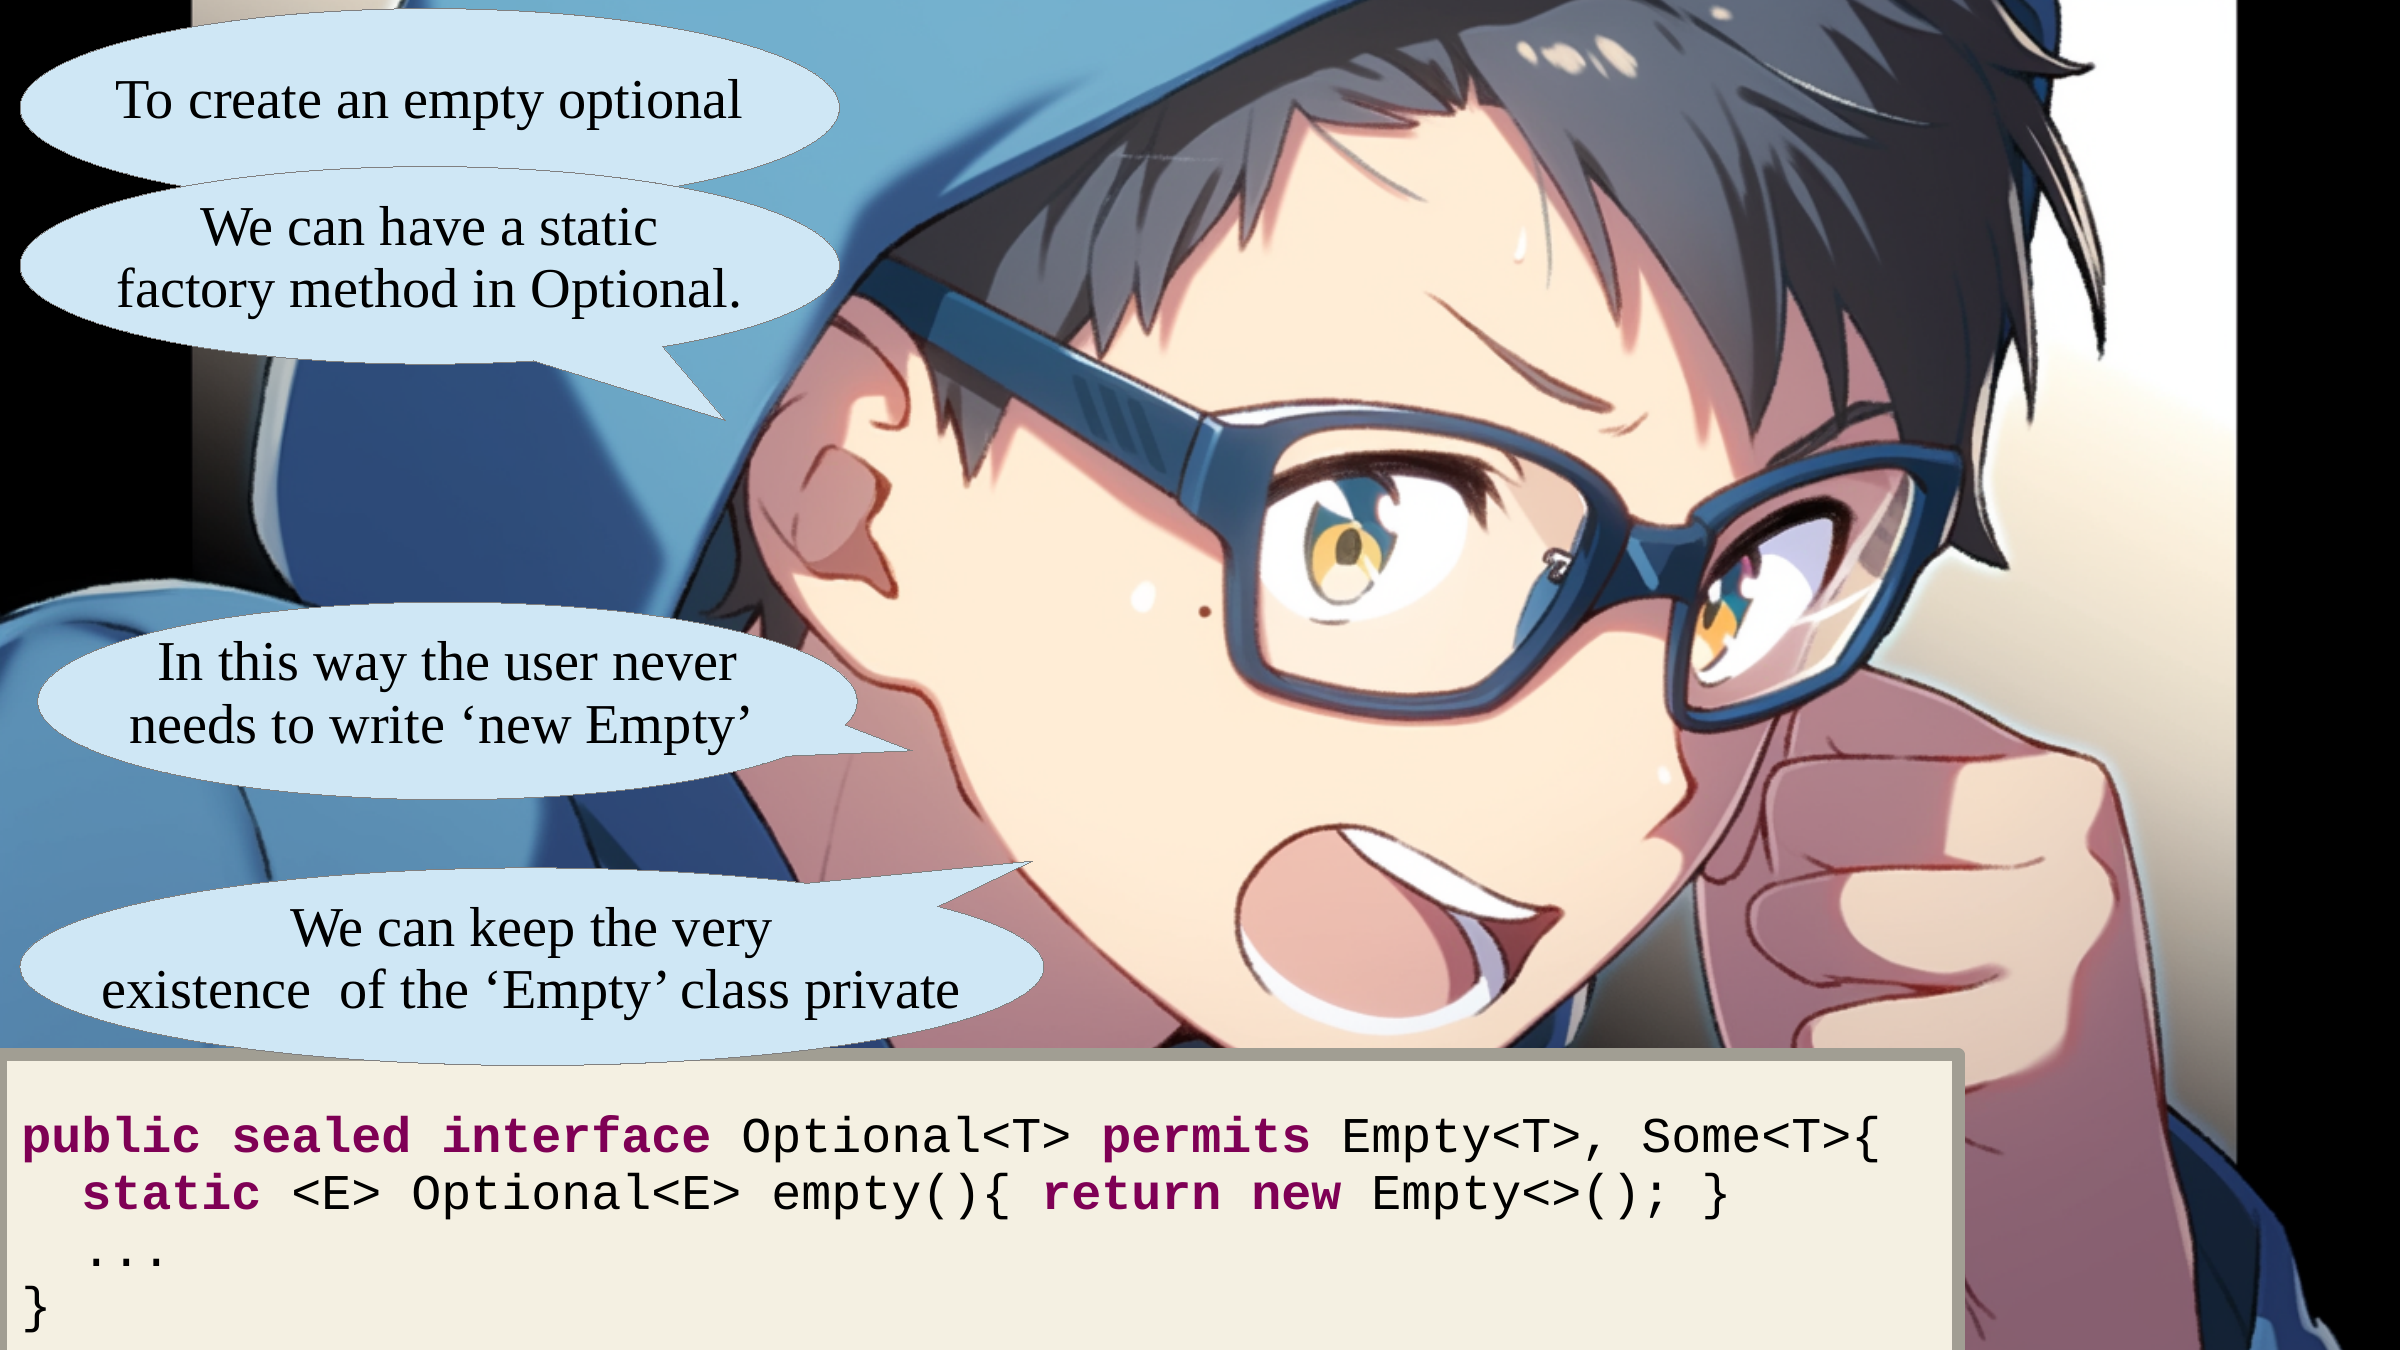

To create an empty optional
We can have a static
factory method in Optional.
In this way the user never
needs to write ‘new Empty’
We can keep the very
existence of the ‘Empty’ class private
public sealed interface Optional<T> permits Empty<T>, Some<T>{
 static <E> Optional<E> empty(){ return new Empty<>(); }
 ...
}